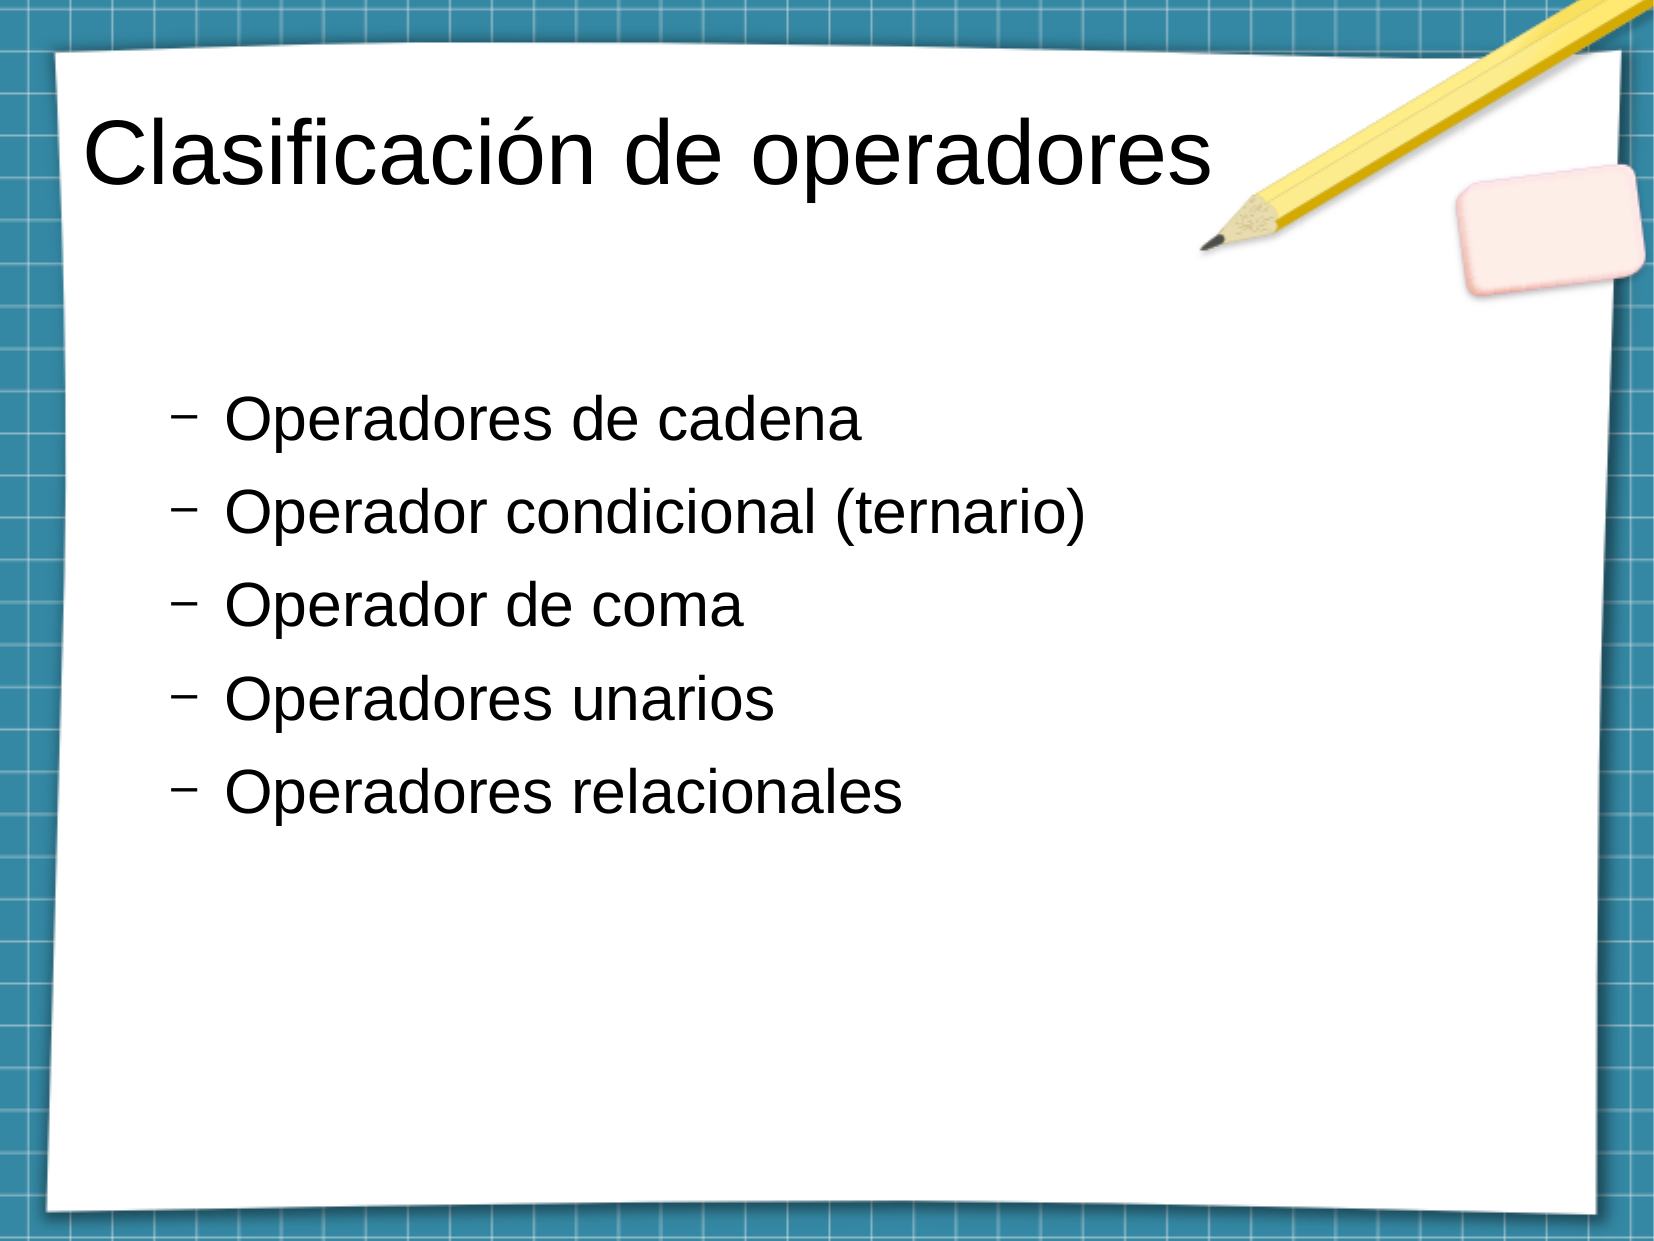

# Clasificación de operadores
Operadores de cadena
Operador condicional (ternario)
Operador de coma
Operadores unarios
Operadores relacionales